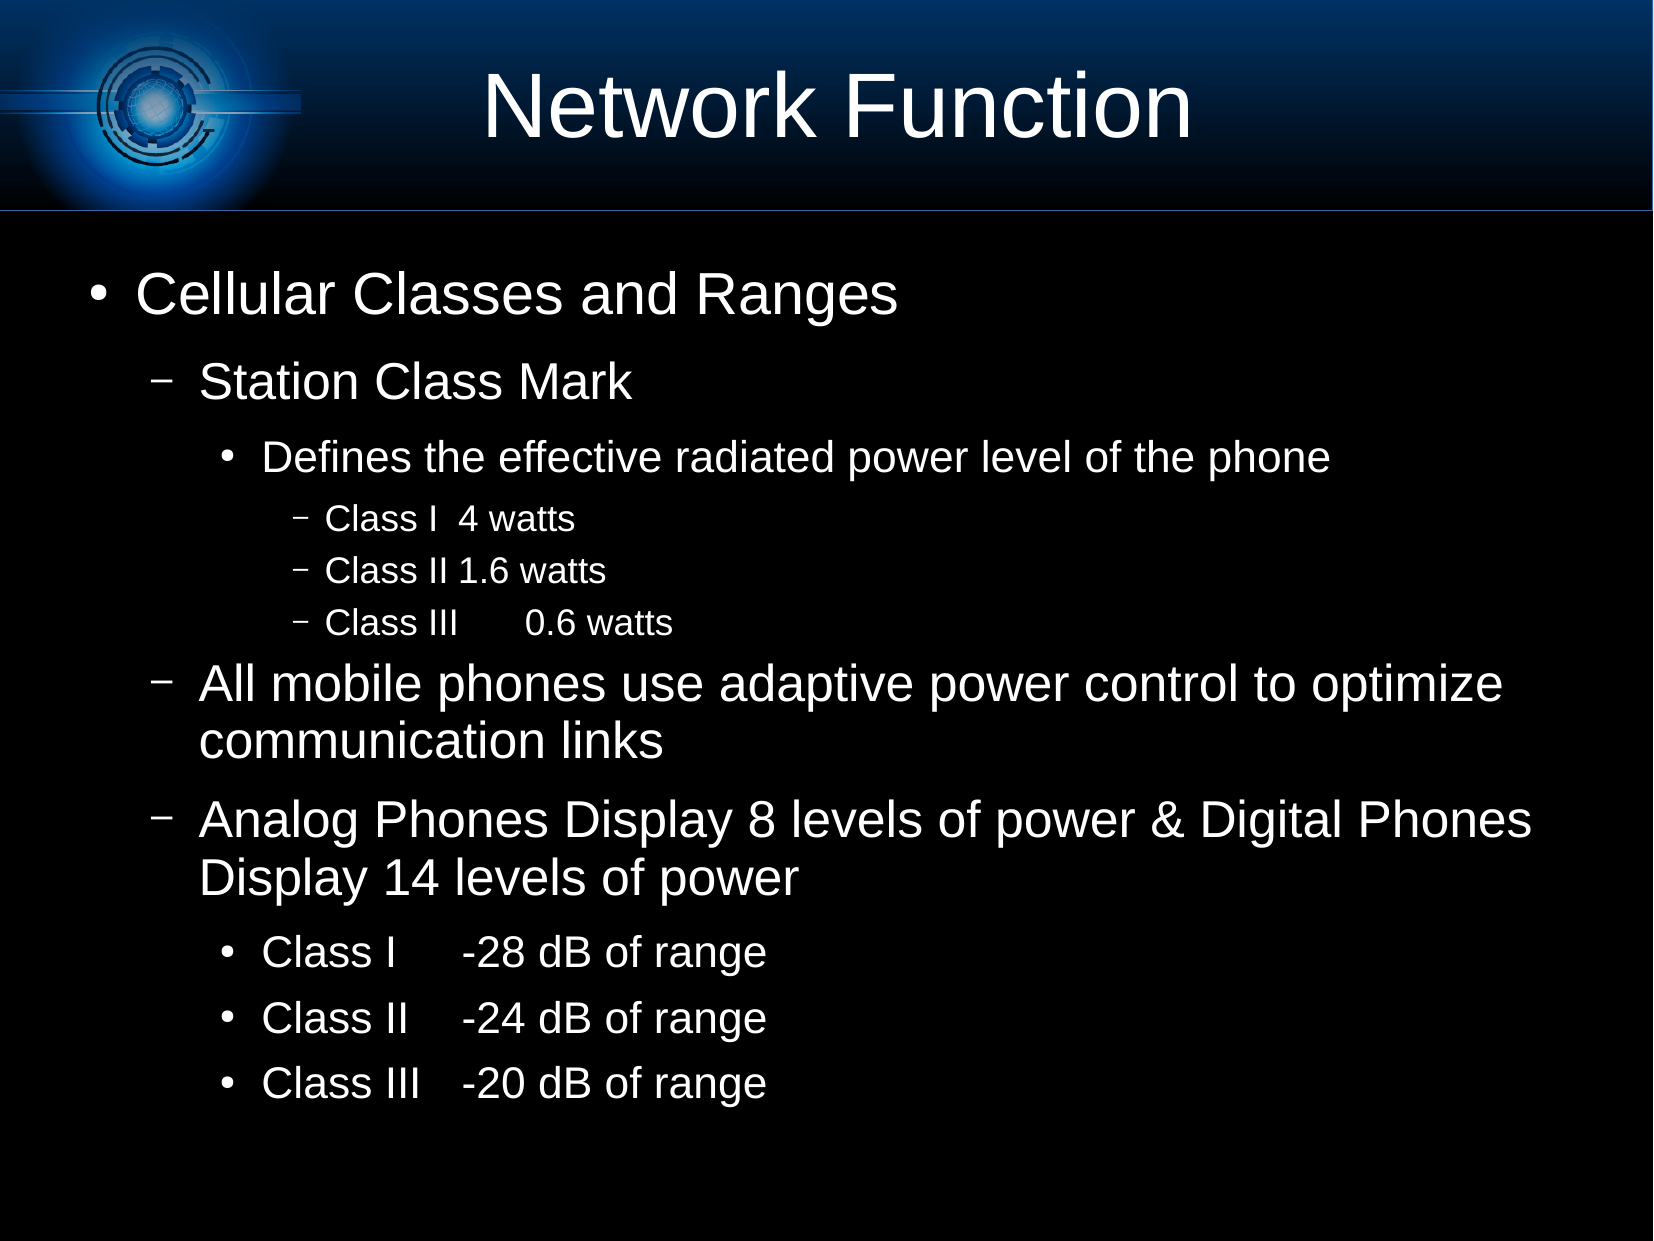

# Network Function
Cellular Classes and Ranges
Station Class Mark
Defines the effective radiated power level of the phone
Class I	4 watts
Class II	1.6 watts
Class III	0.6 watts
All mobile phones use adaptive power control to optimize communication links
Analog Phones Display 8 levels of power & Digital Phones Display 14 levels of power
Class I		-28 dB of range
Class II	-24 dB of range
Class III	-20 dB of range